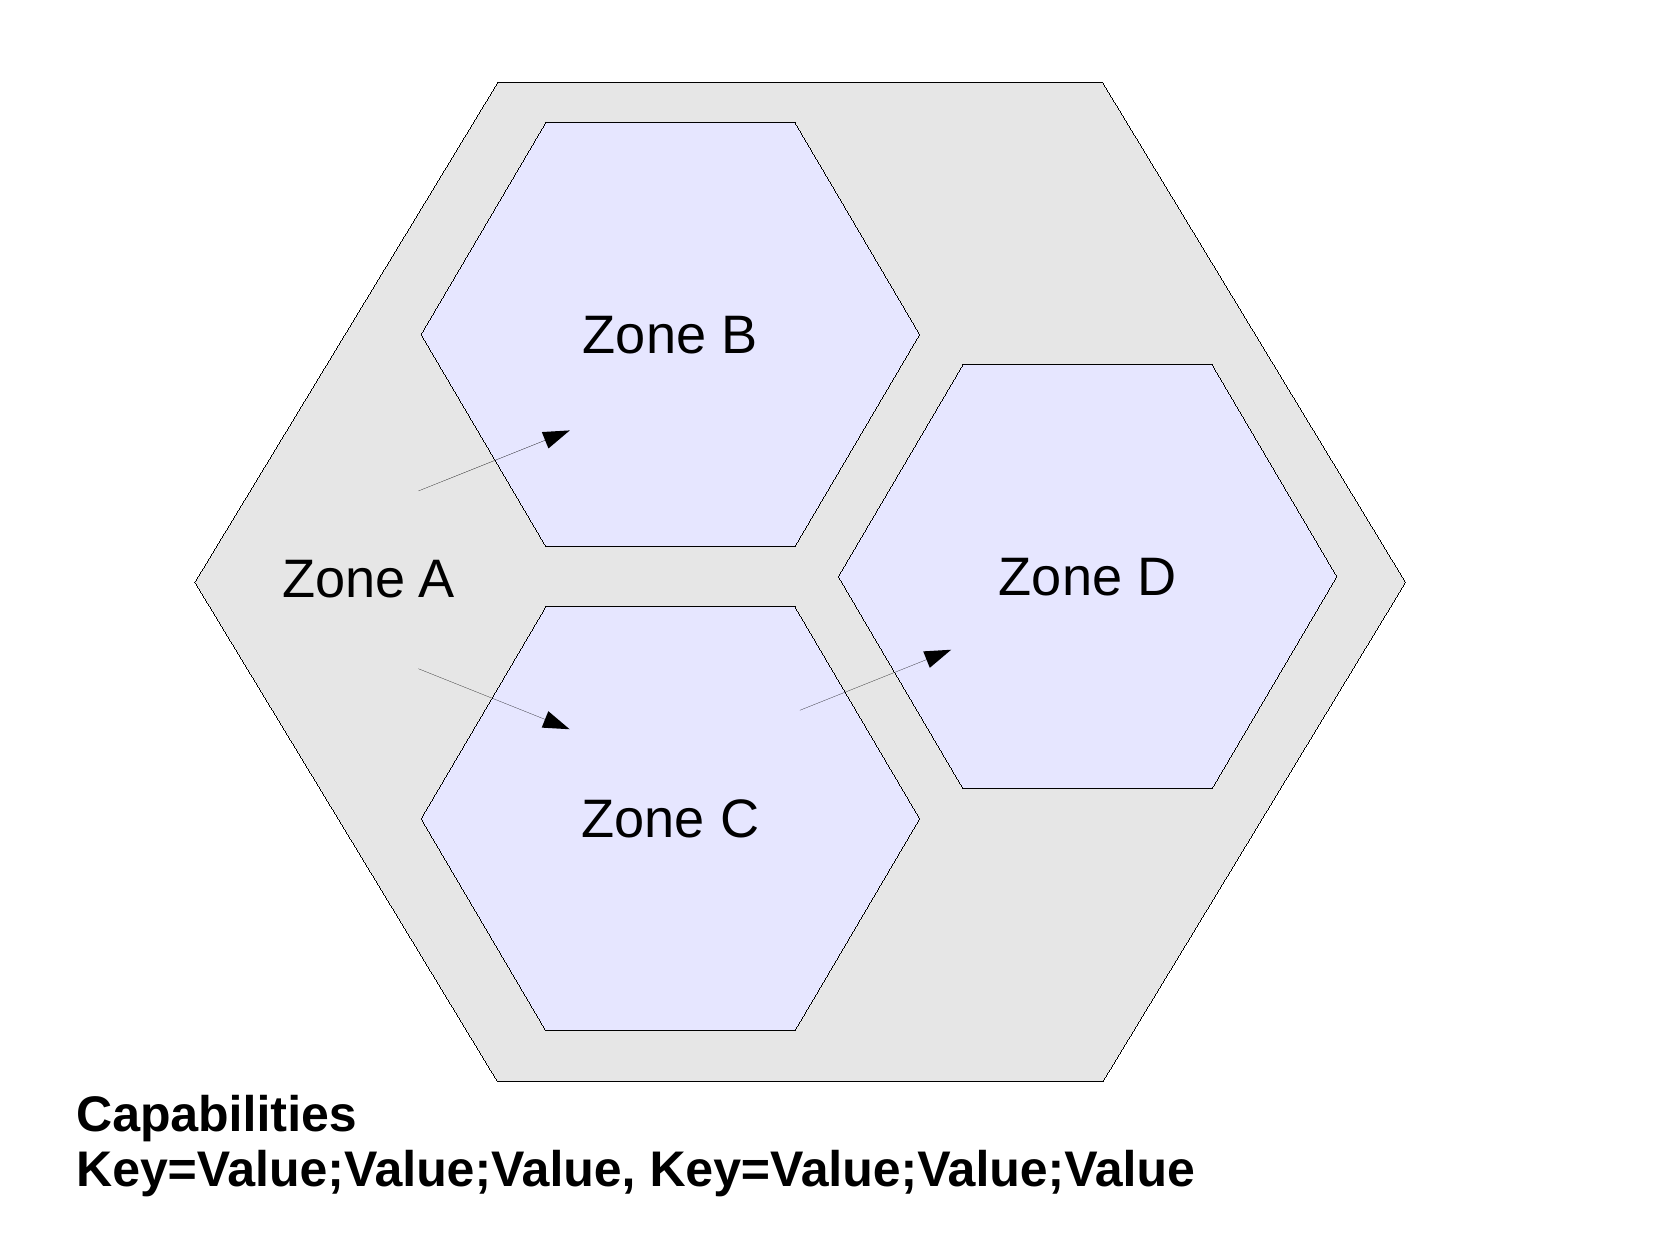

Zone B
Zone D
Zone A
Zone C
Capabilities
Key=Value;Value;Value, Key=Value;Value;Value